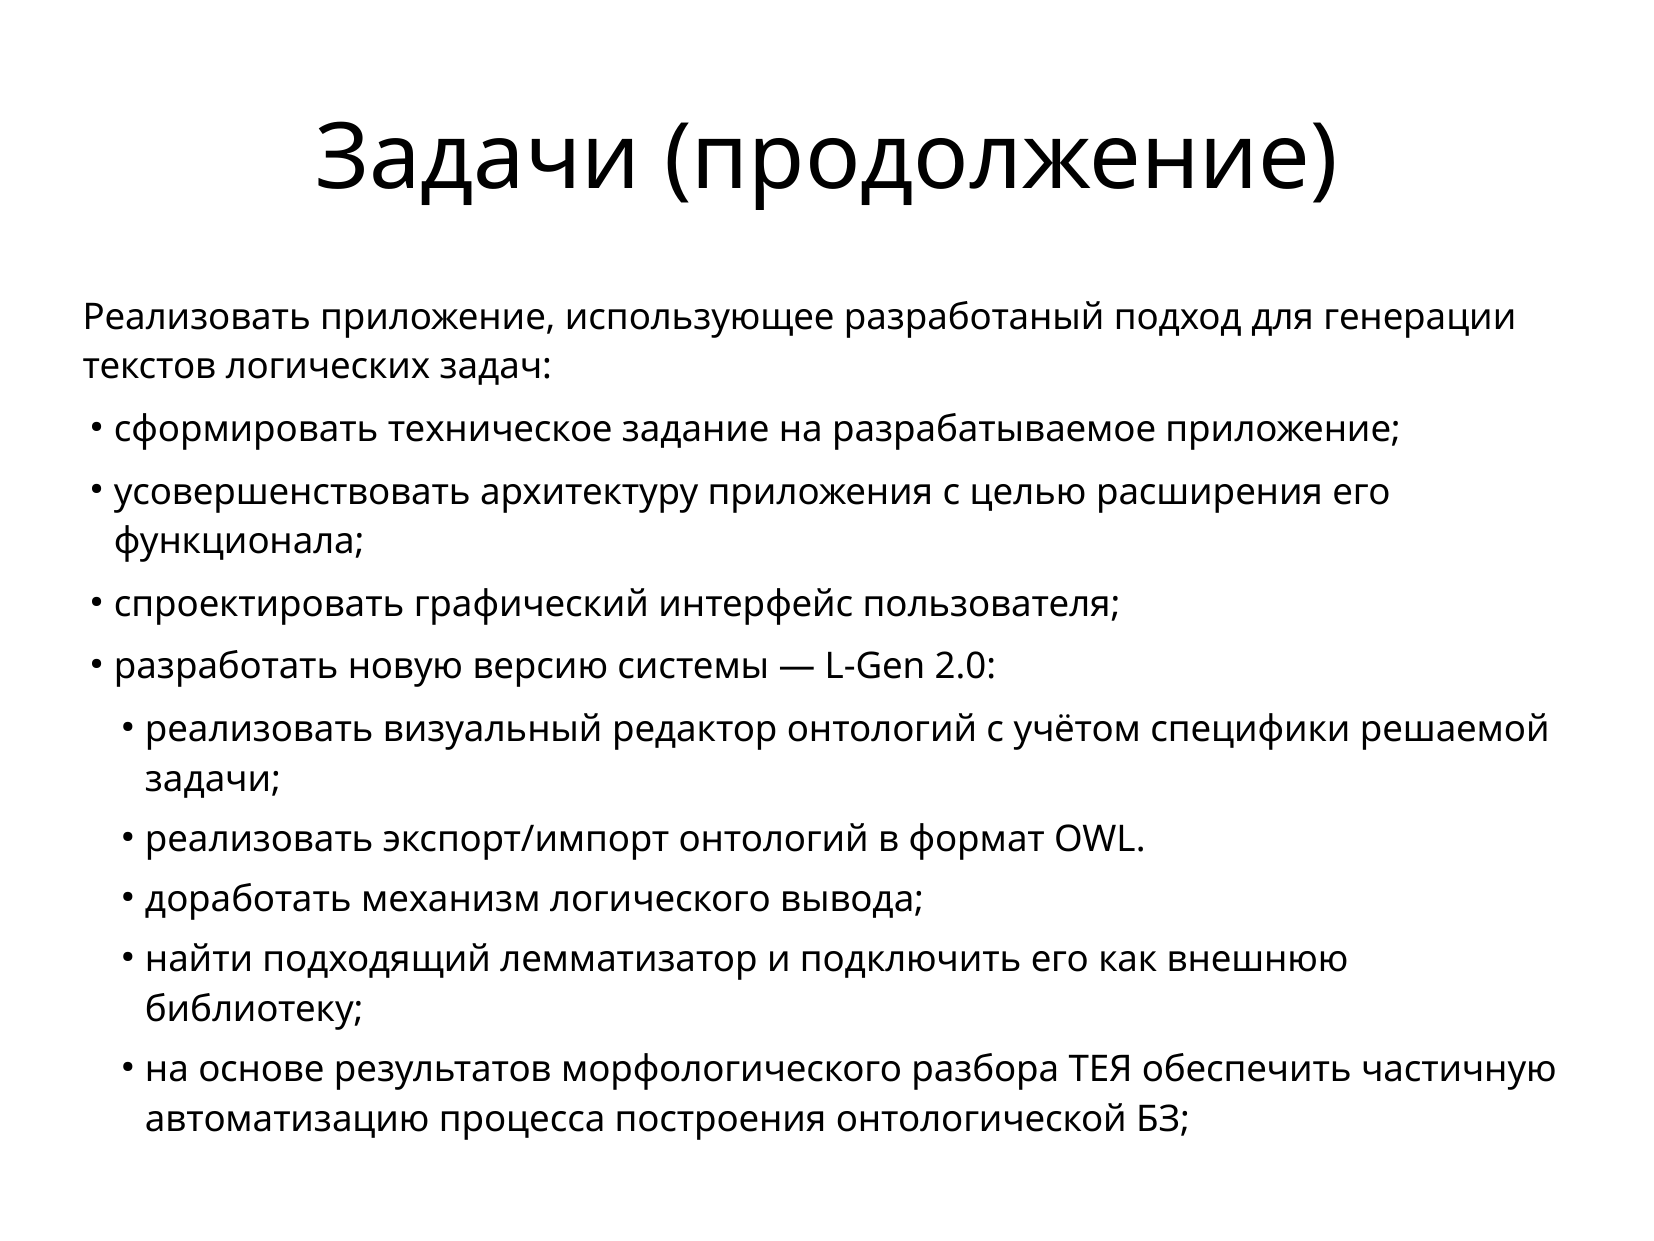

# Задачи (продолжение)
Реализовать приложение, использующее разработаный подход для генерации текстов логических задач:
сформировать техническое задание на разрабатываемое приложение;
усовершенствовать архитектуру приложения с целью расширения его функционала;
спроектировать графический интерфейс пользователя;
разработать новую версию системы — L-Gen 2.0:
реализовать визуальный редактор онтологий с учётом специфики решаемой задачи;
реализовать экспорт/импорт онтологий в формат OWL.
доработать механизм логического вывода;
найти подходящий лемматизатор и подключить его как внешнюю библиотеку;
на основе результатов морфологического разбора ТЕЯ обеспечить частичную автоматизацию процесса построения онтологической БЗ;